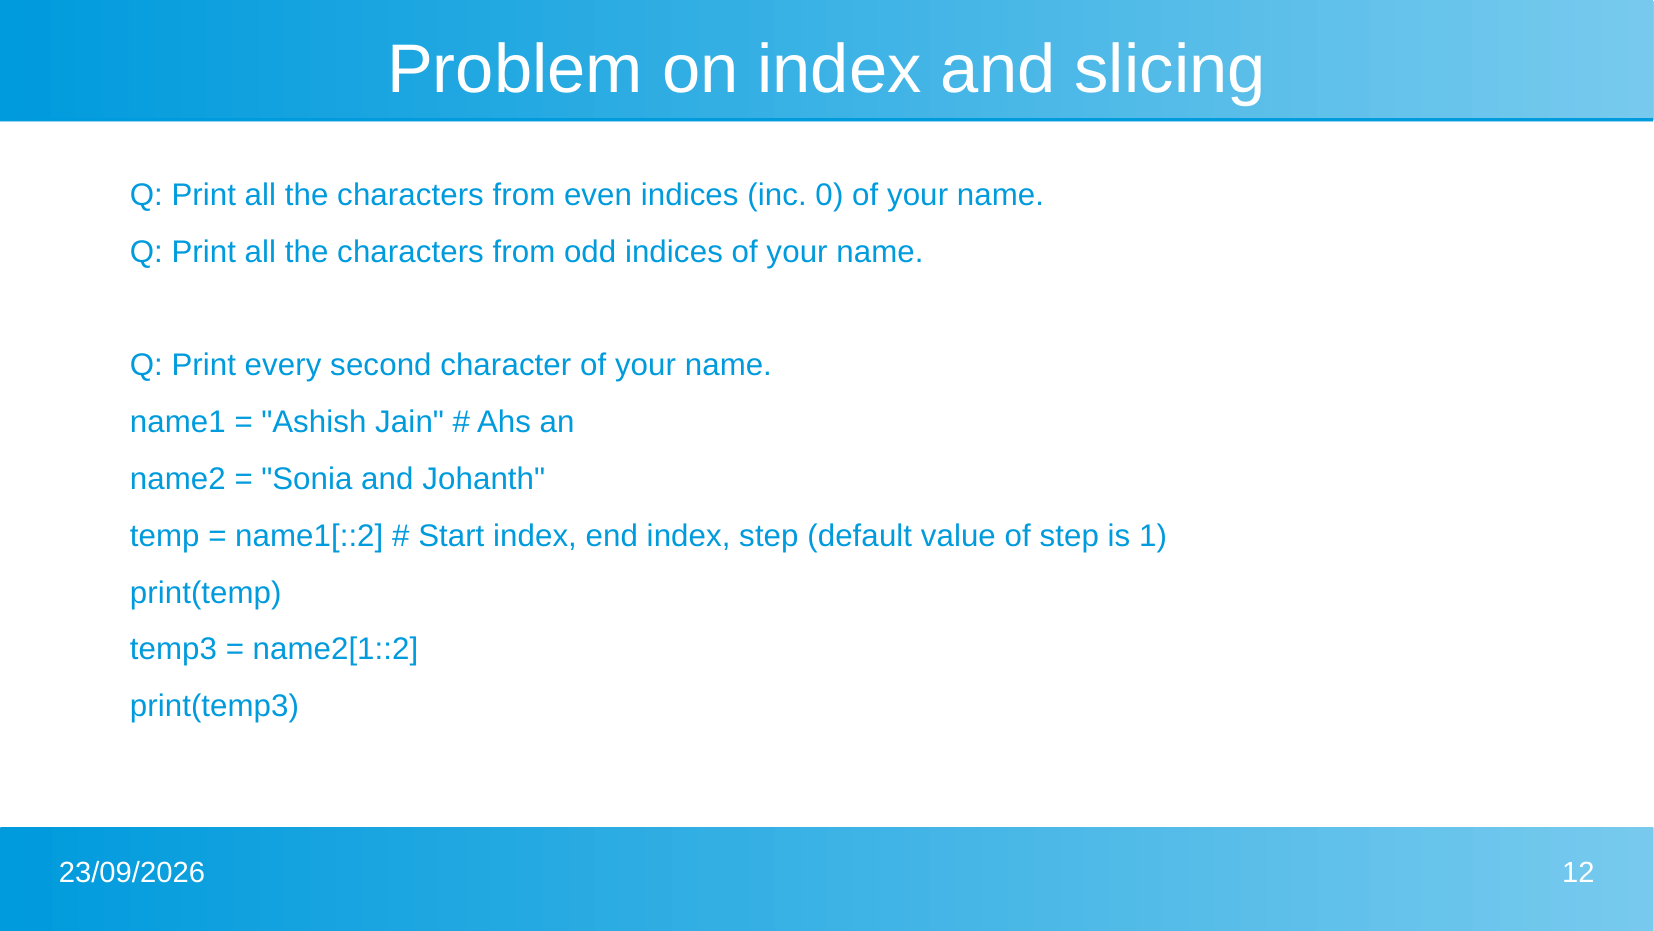

# Problem on index and slicing
Q: Print all the characters from even indices (inc. 0) of your name.
Q: Print all the characters from odd indices of your name.
Q: Print every second character of your name.
name1 = "Ashish Jain" # Ahs an
name2 = "Sonia and Johanth"
temp = name1[::2] # Start index, end index, step (default value of step is 1)
print(temp)
temp3 = name2[1::2]
print(temp3)
12